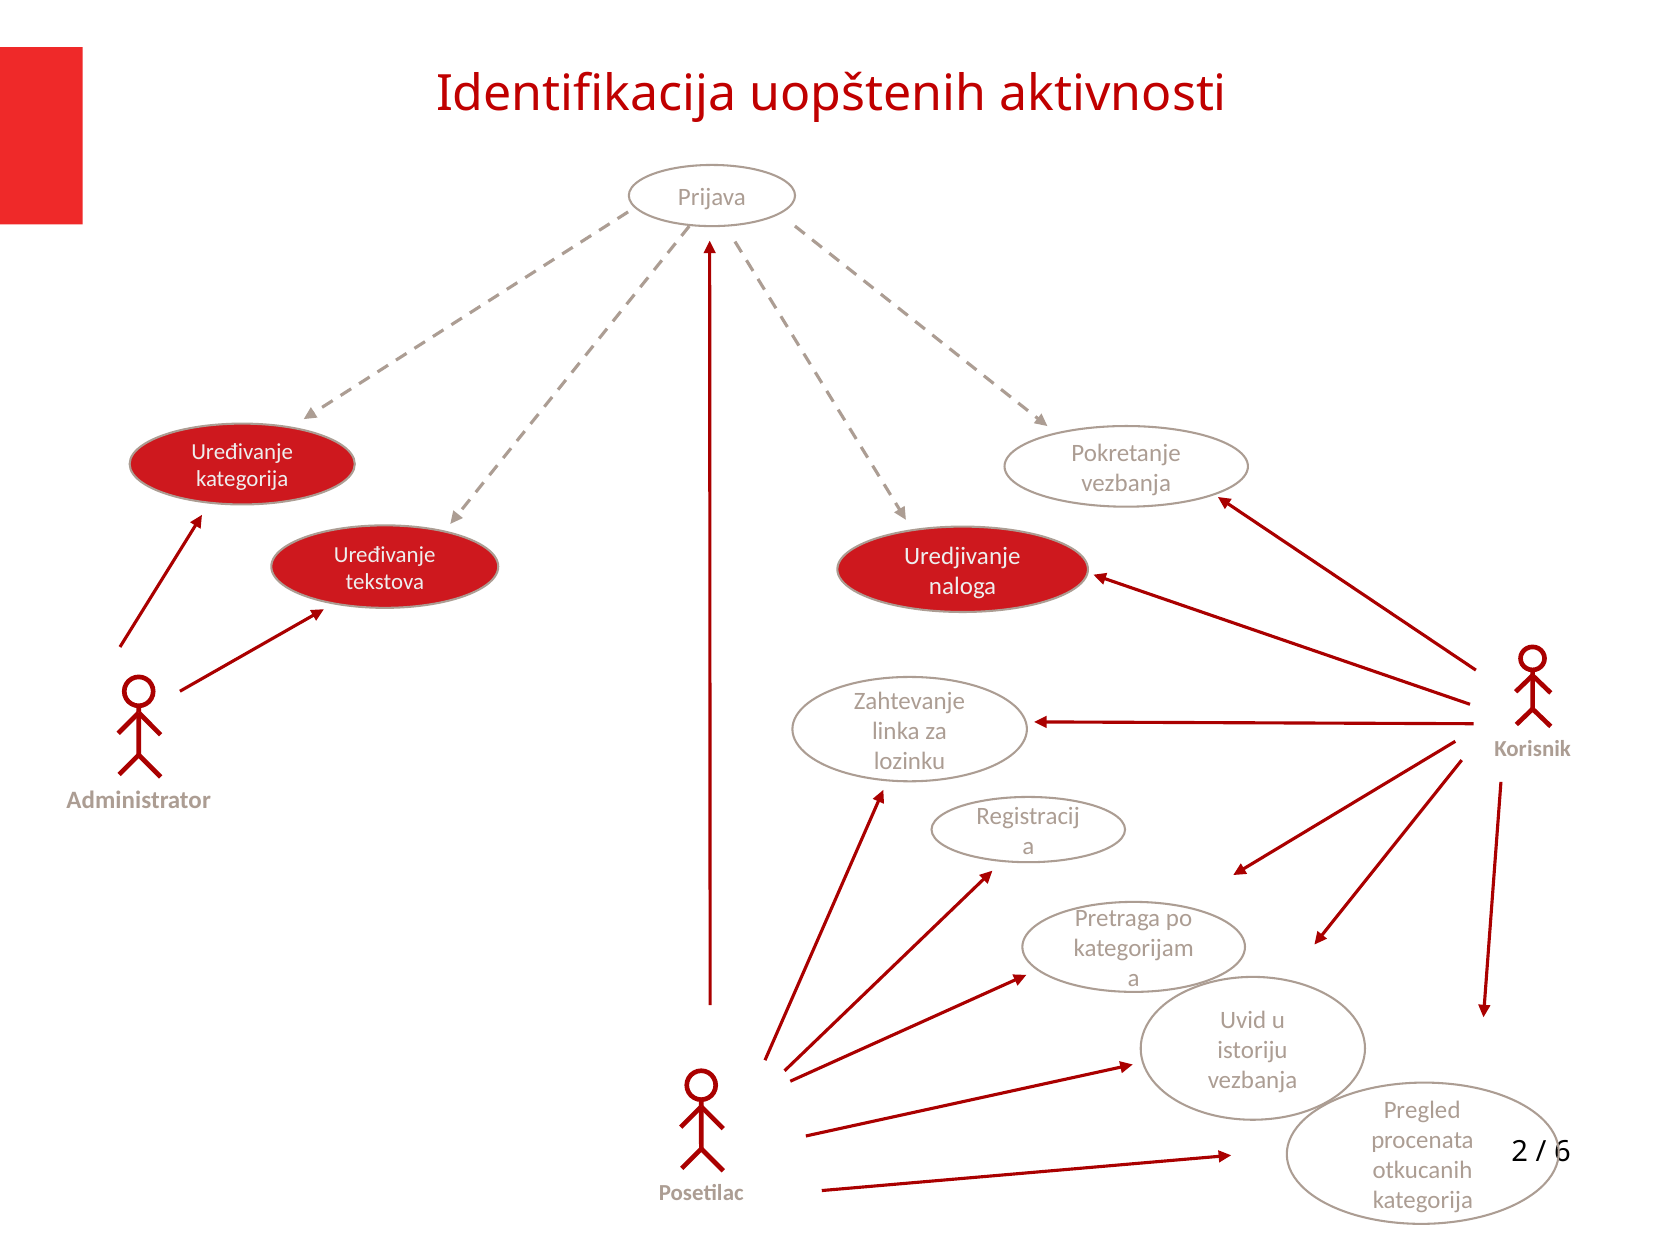

# Identifikacija uopštenih aktivnosti
Prijava
Uređivanje kategorija
Uređivanje tekstova
Pokretanje vezbanja
Uredjivanje naloga
Korisnik
Administrator
Zahtevanje linka za lozinku
Registracija
Pretraga po kategorijama
Uvid u istoriju vezbanja
Posetilac
Pregled procenata otkucanih kategorija
2